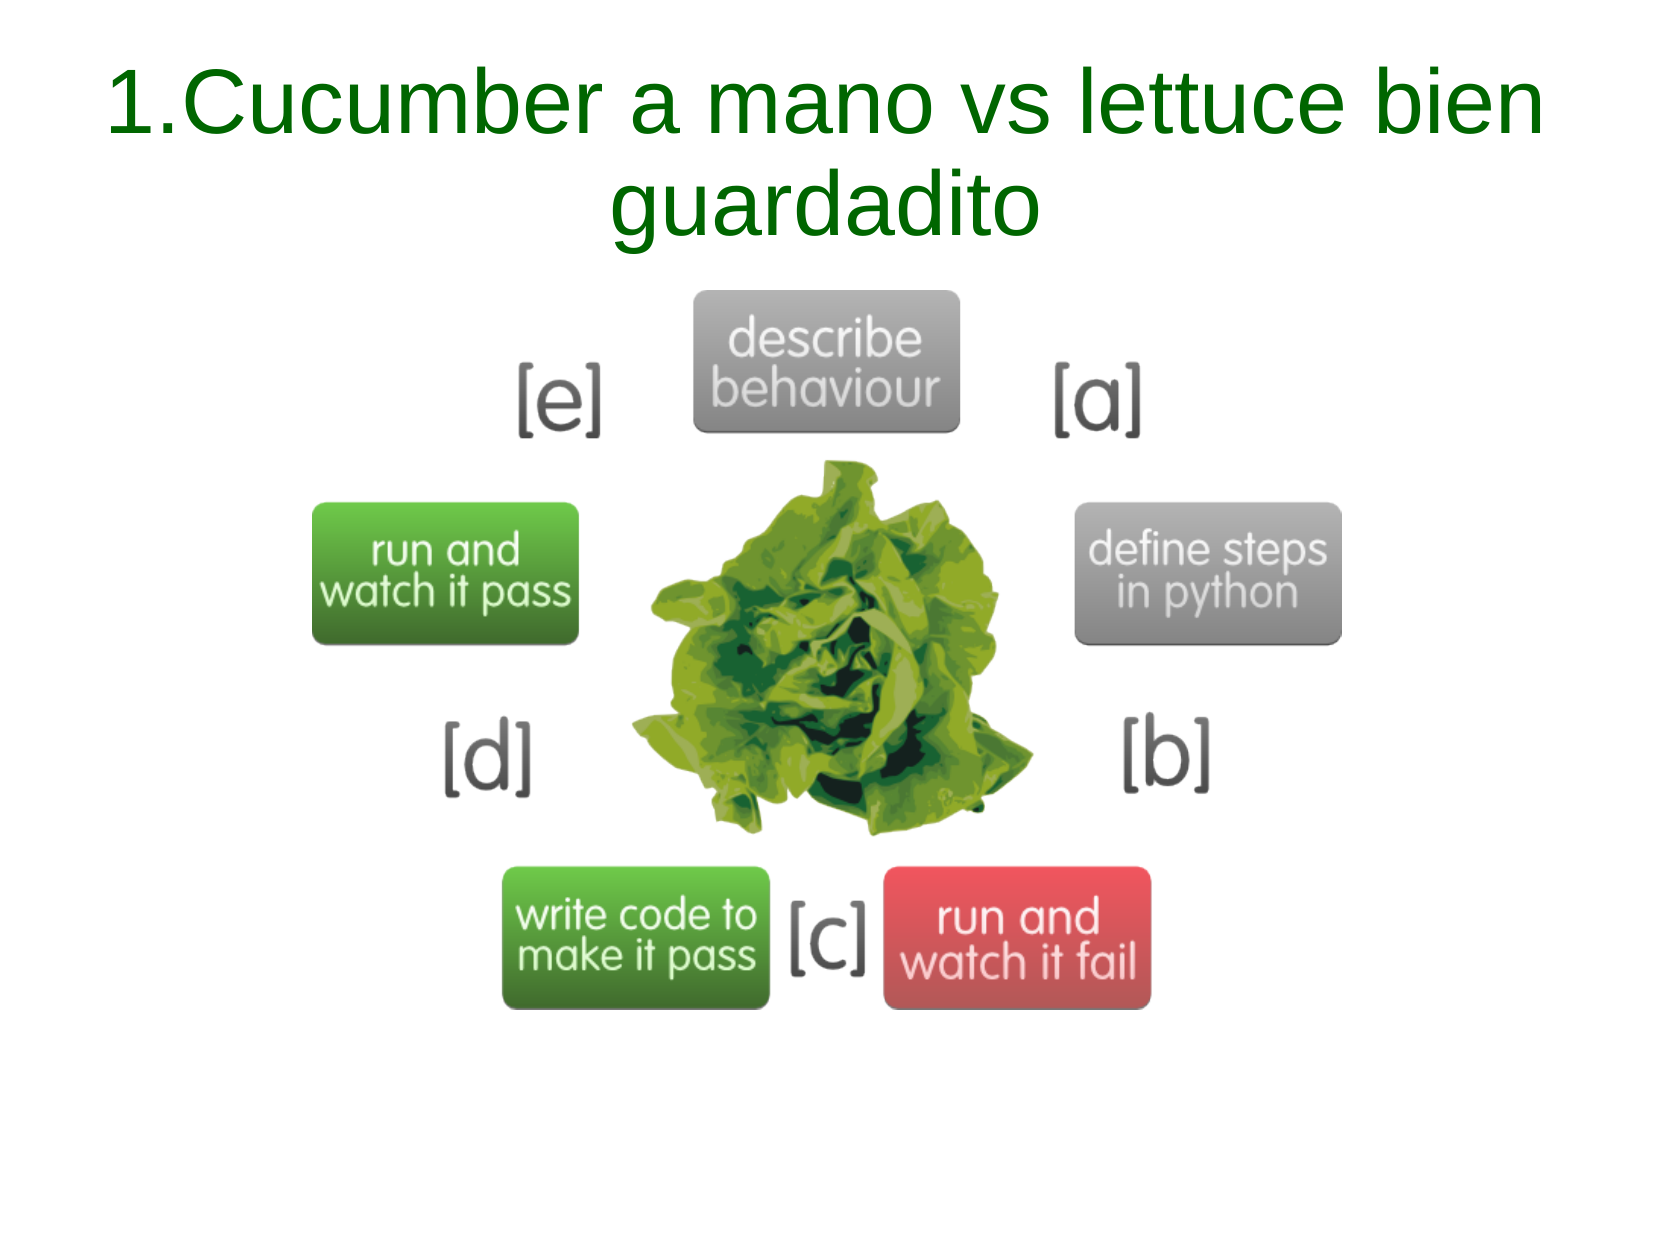

# 1.Cucumber a mano vs lettuce bien guardadito